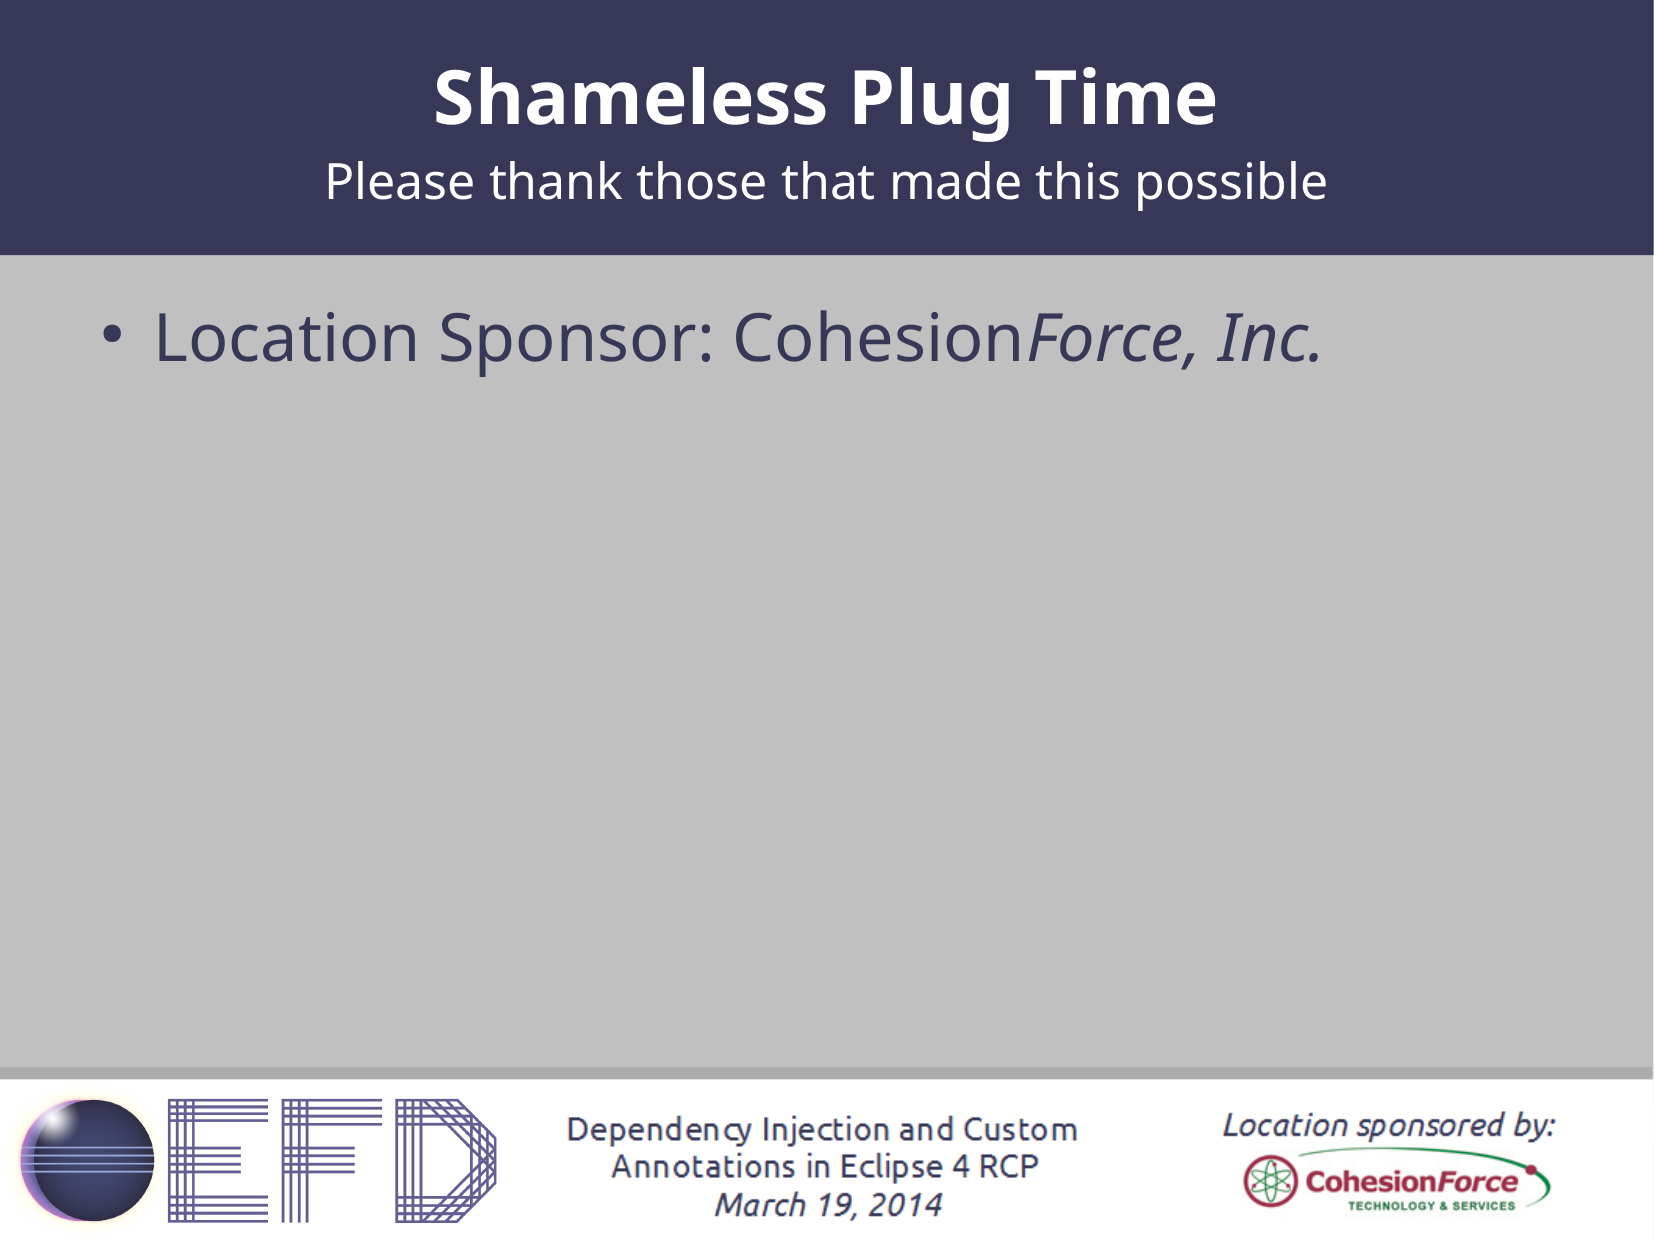

# Shameless Plug Time Please thank those that made this possible
Location Sponsor: CohesionForce, Inc.